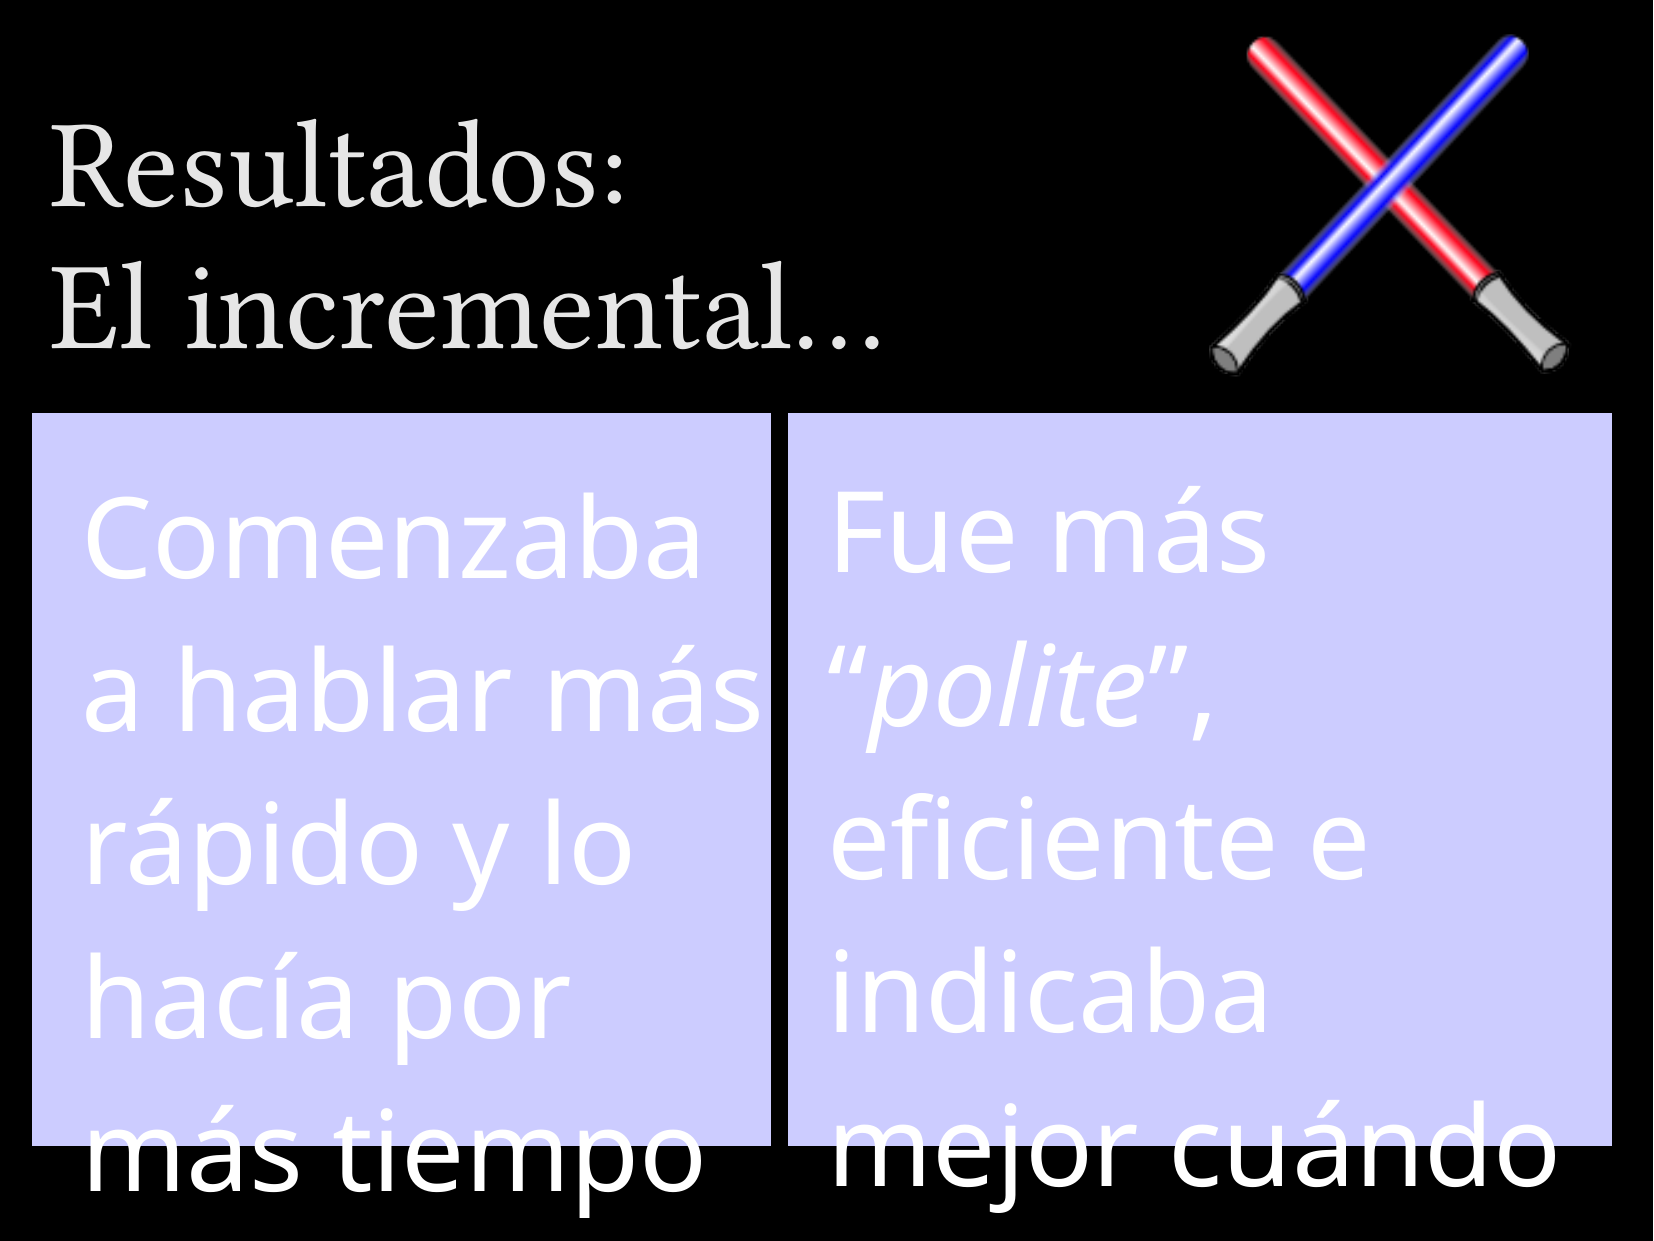

Resultados:
El incremental...
Comenzaba
a hablar más rápido y lo hacía por
más tiempo
Fue más “polite”, eficiente e indicaba mejor cuándo hablar